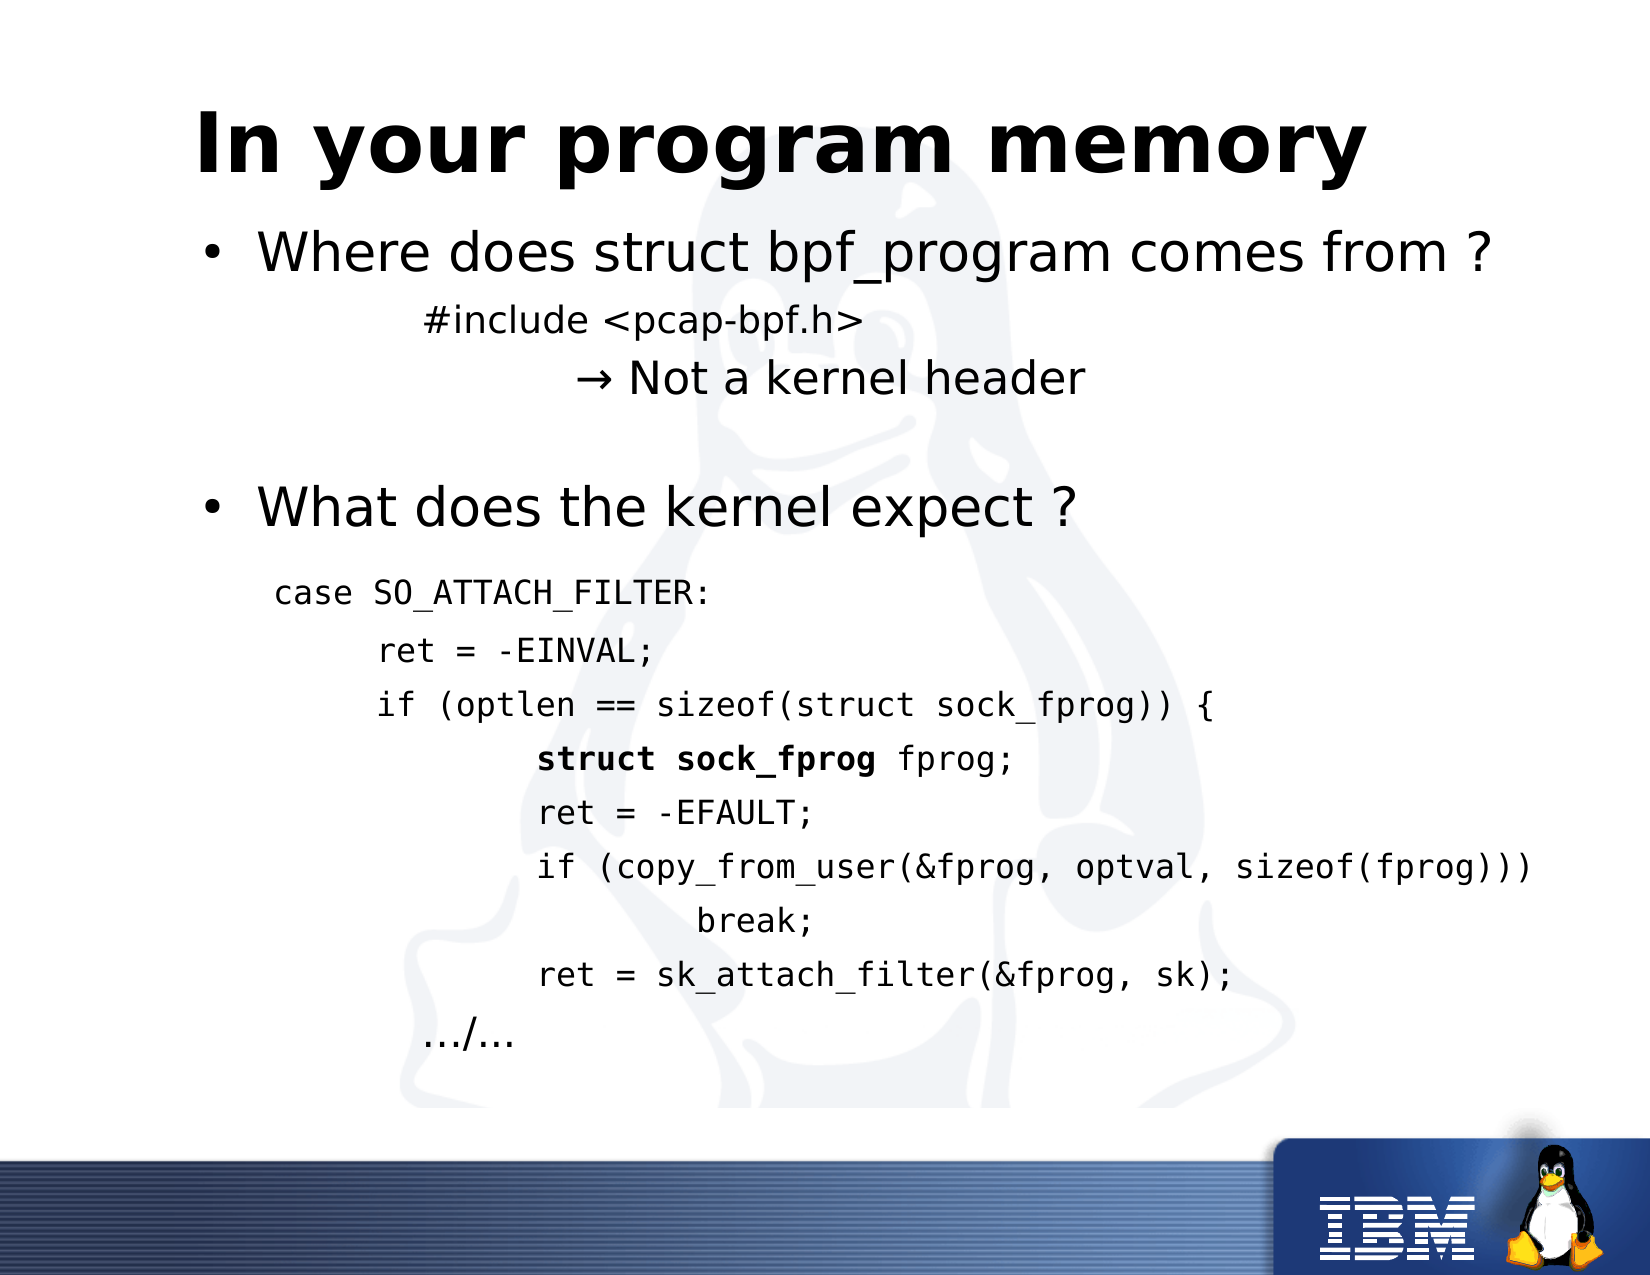

# In your program memory
Where does struct bpf_program comes from ?
#include <pcap-bpf.h>
→ Not a kernel header
What does the kernel expect ?
 case SO_ATTACH_FILTER:
 ret = -EINVAL;
 if (optlen == sizeof(struct sock_fprog)) {
 struct sock_fprog fprog;
 ret = -EFAULT;
 if (copy_from_user(&fprog, optval, sizeof(fprog)))
 break;
 ret = sk_attach_filter(&fprog, sk);
…/...